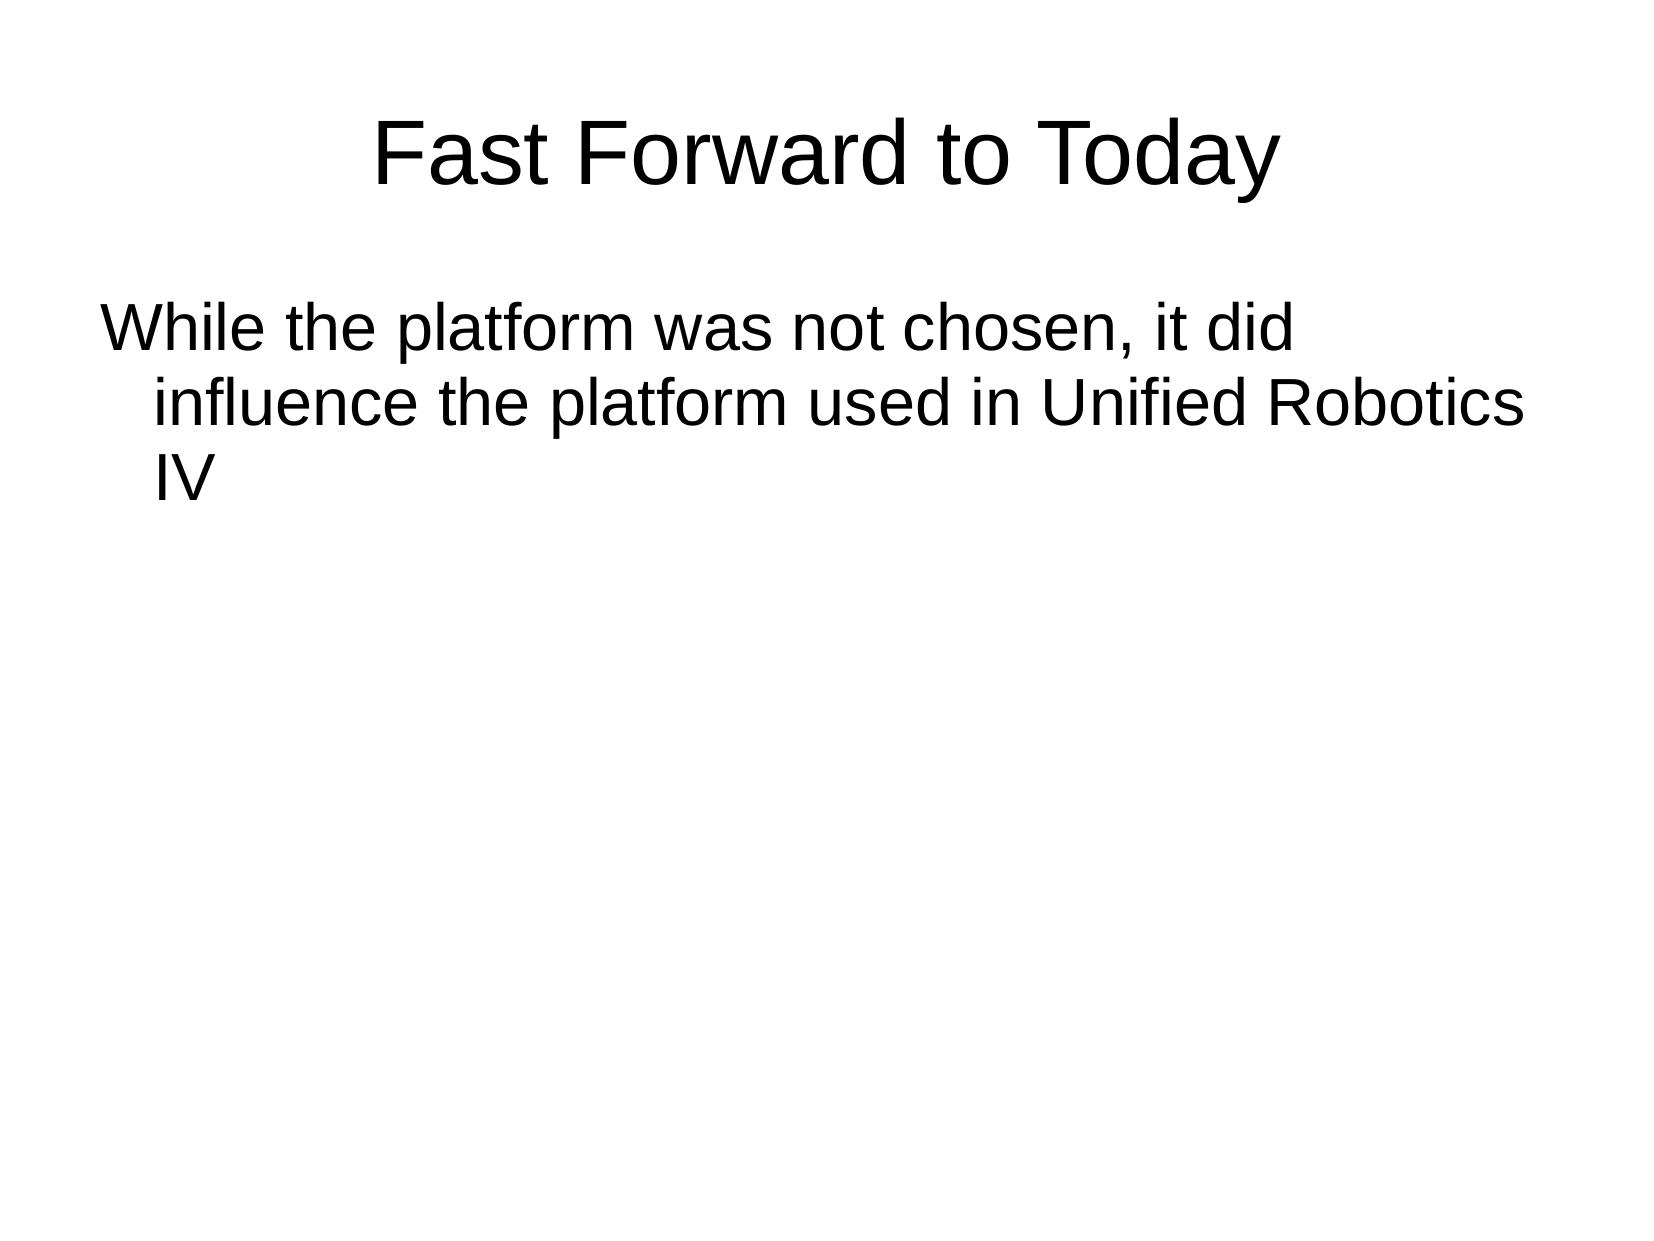

# Fast Forward to Today
While the platform was not chosen, it did influence the platform used in Unified Robotics IV